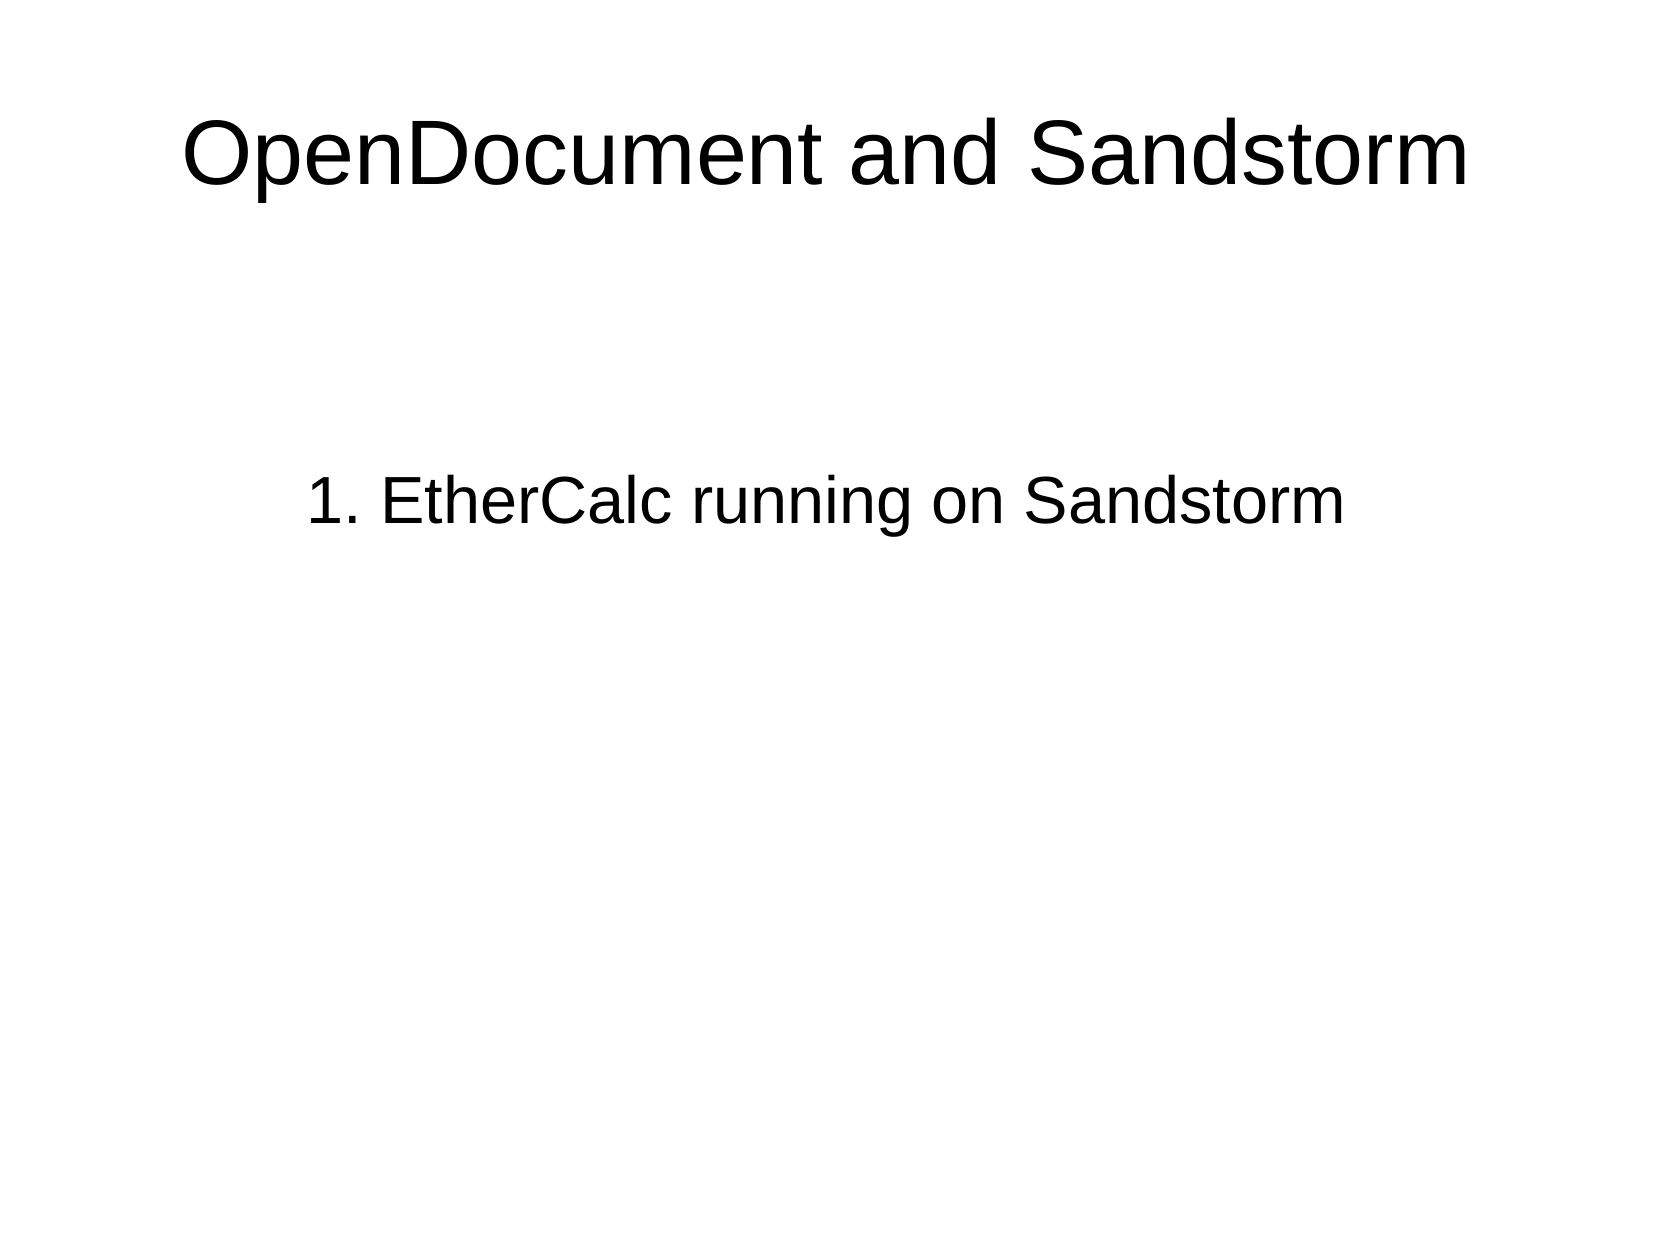

# OpenDocument and Sandstorm
1. EtherCalc running on Sandstorm
2. Google Docs' native file format
3. How ODF can play a bigger part